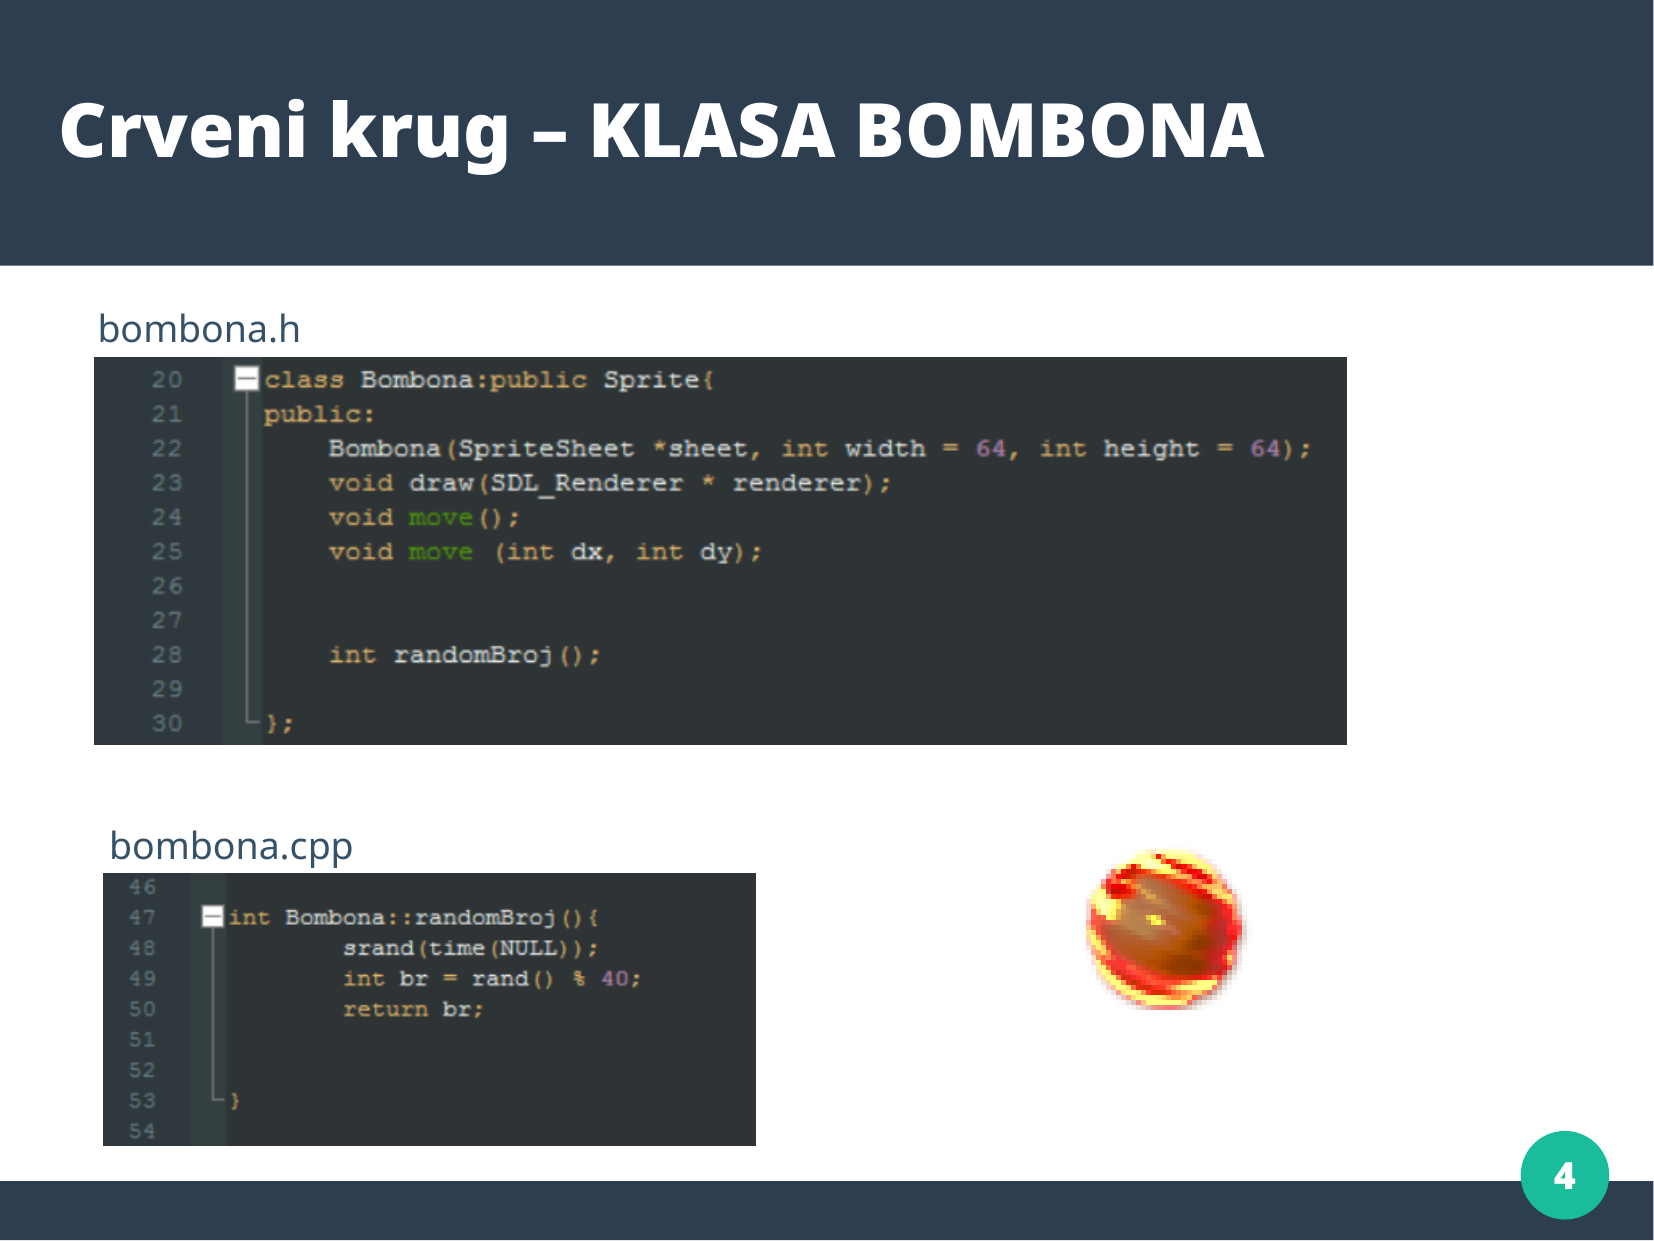

# Crveni krug – KLASA BOMBONA
bombona.h
bombona.cpp
4